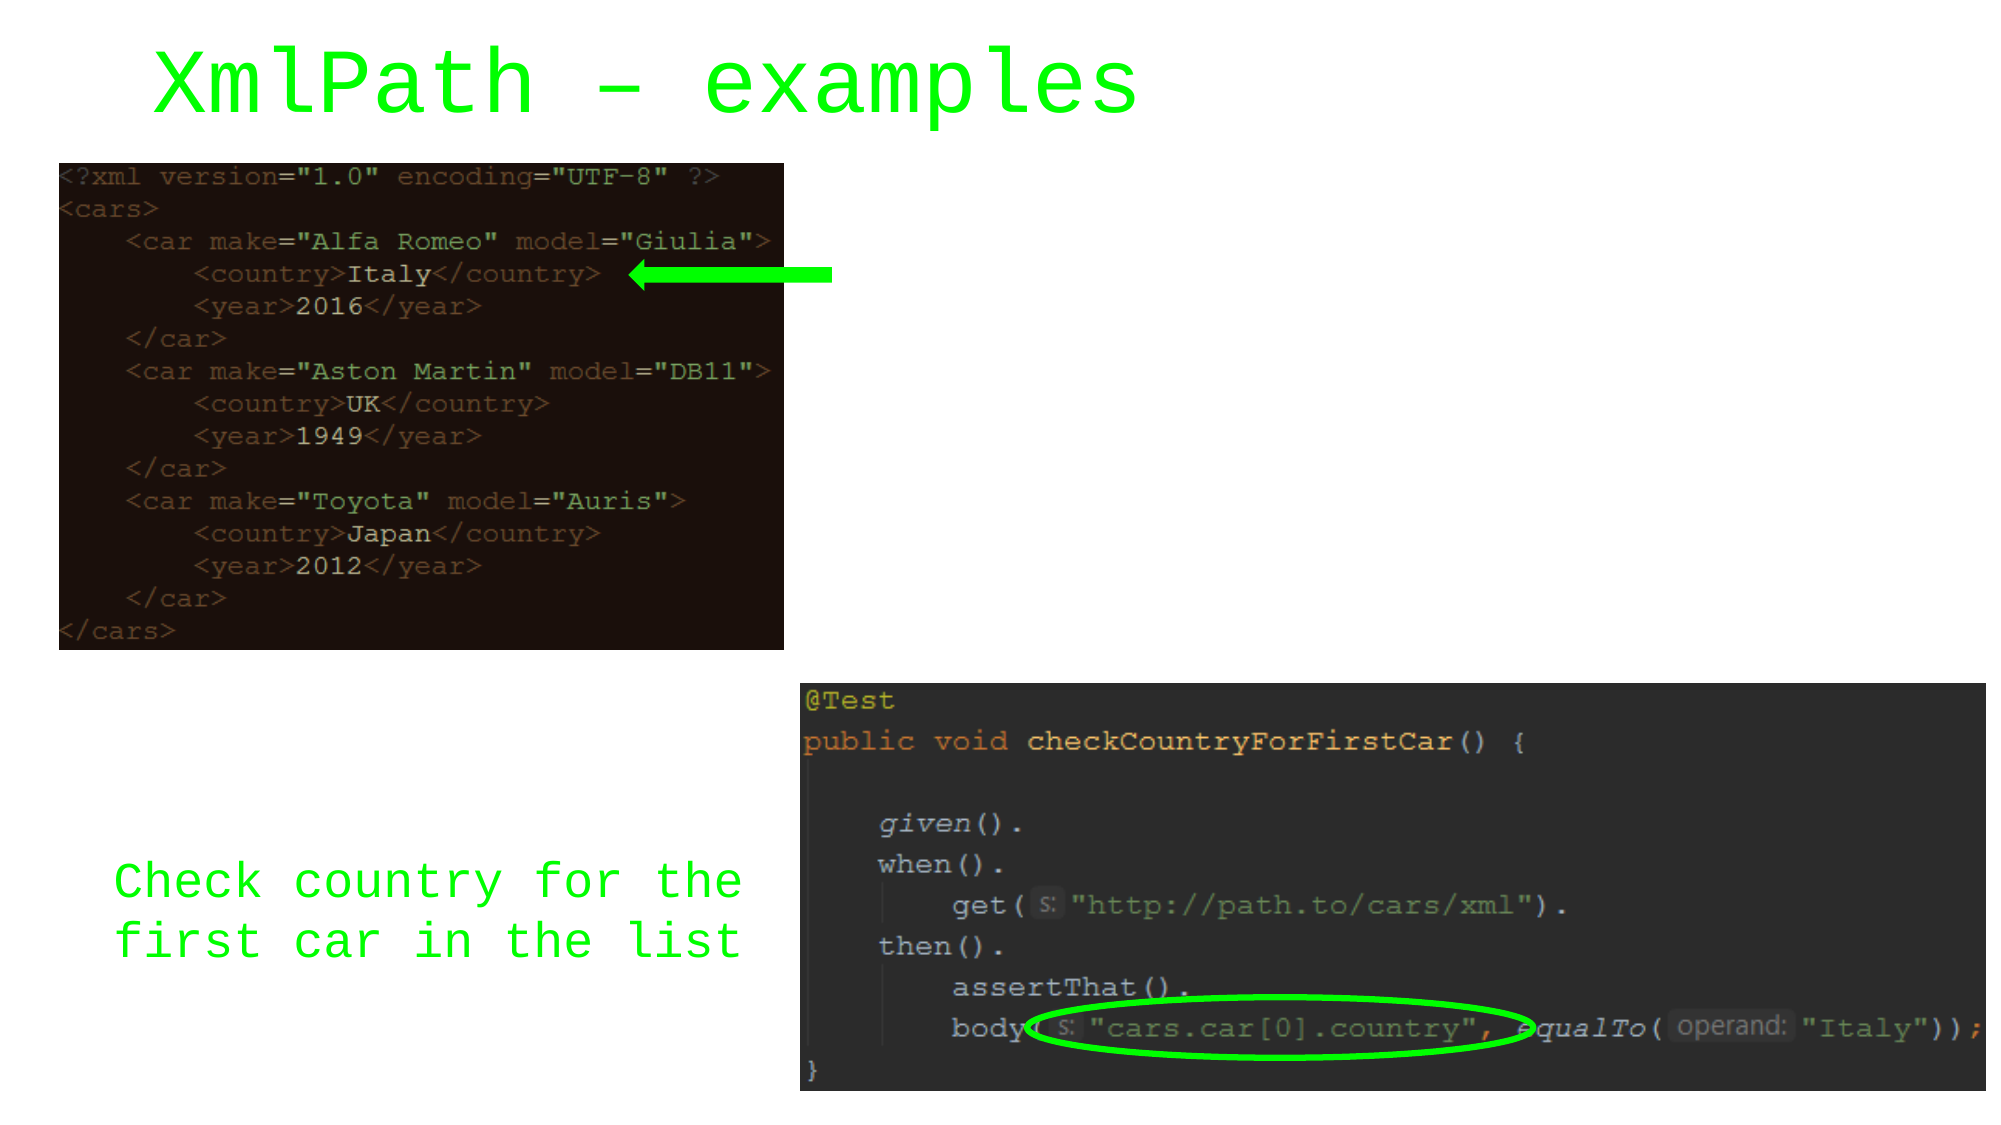

# XmlPath – examples
Check country for the first car in the list